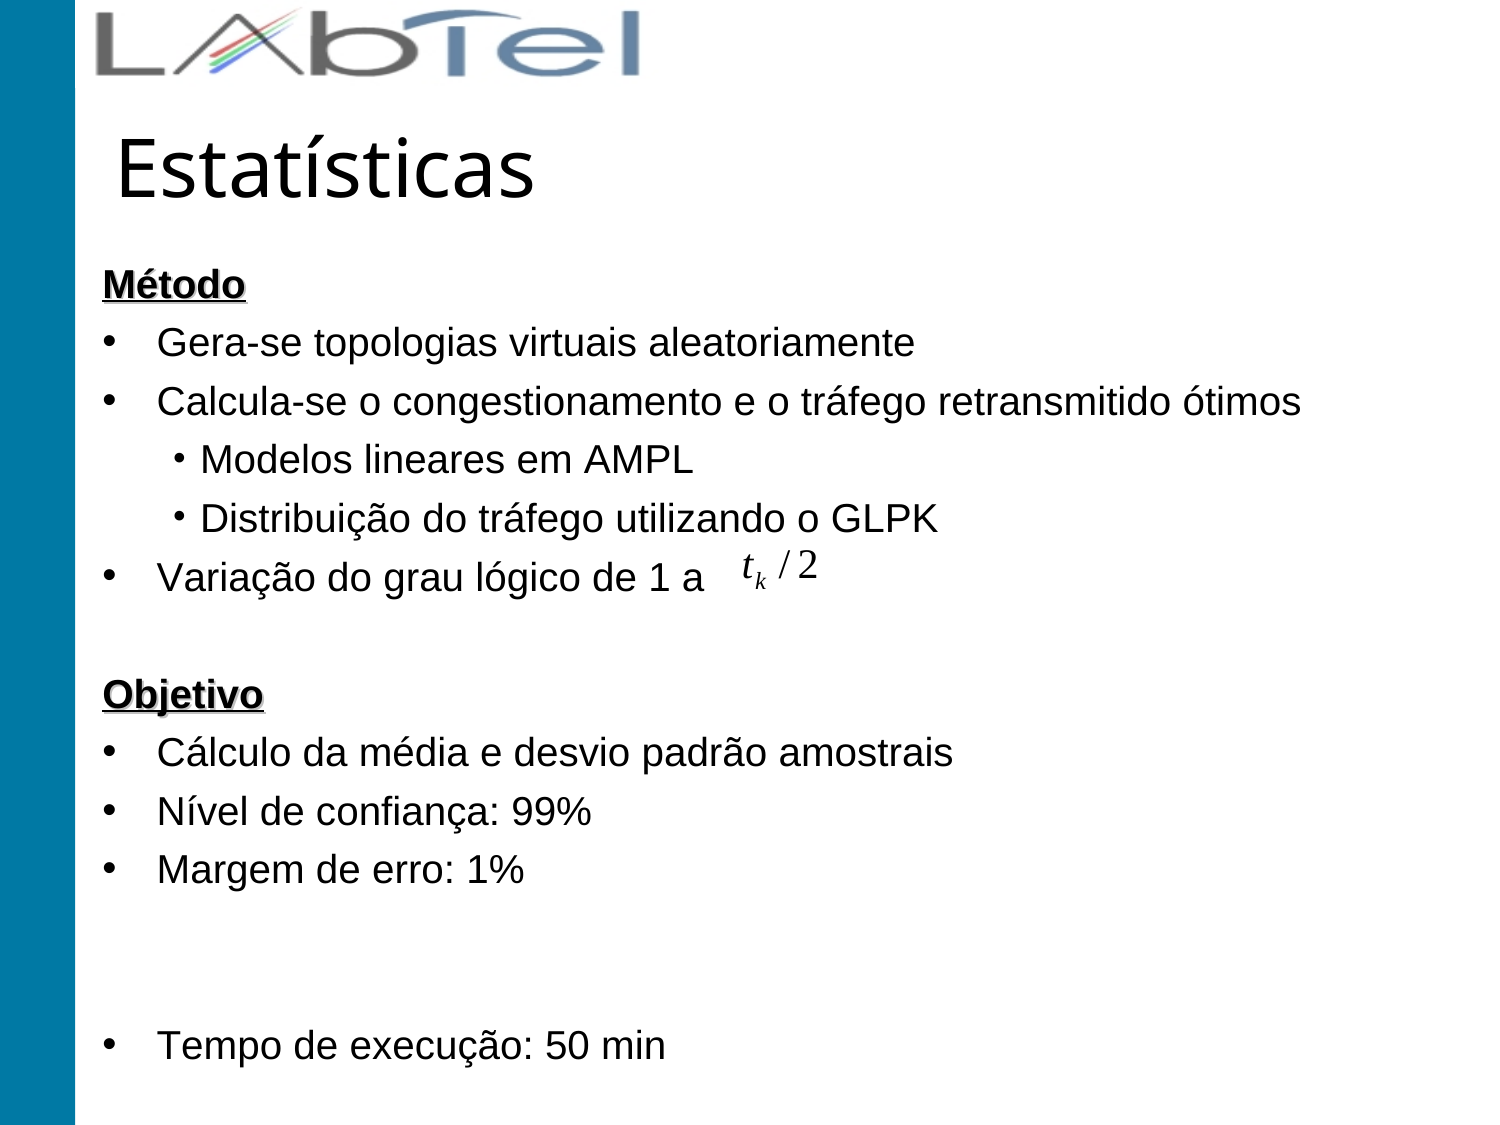

Estatísticas
Método
Gera-se topologias virtuais aleatoriamente
Calcula-se o congestionamento e o tráfego retransmitido ótimos
 Modelos lineares em AMPL
 Distribuição do tráfego utilizando o GLPK
Variação do grau lógico de 1 a
Objetivo
Cálculo da média e desvio padrão amostrais
Nível de confiança: 99%
Margem de erro: 1%
Tempo de execução: 50 min